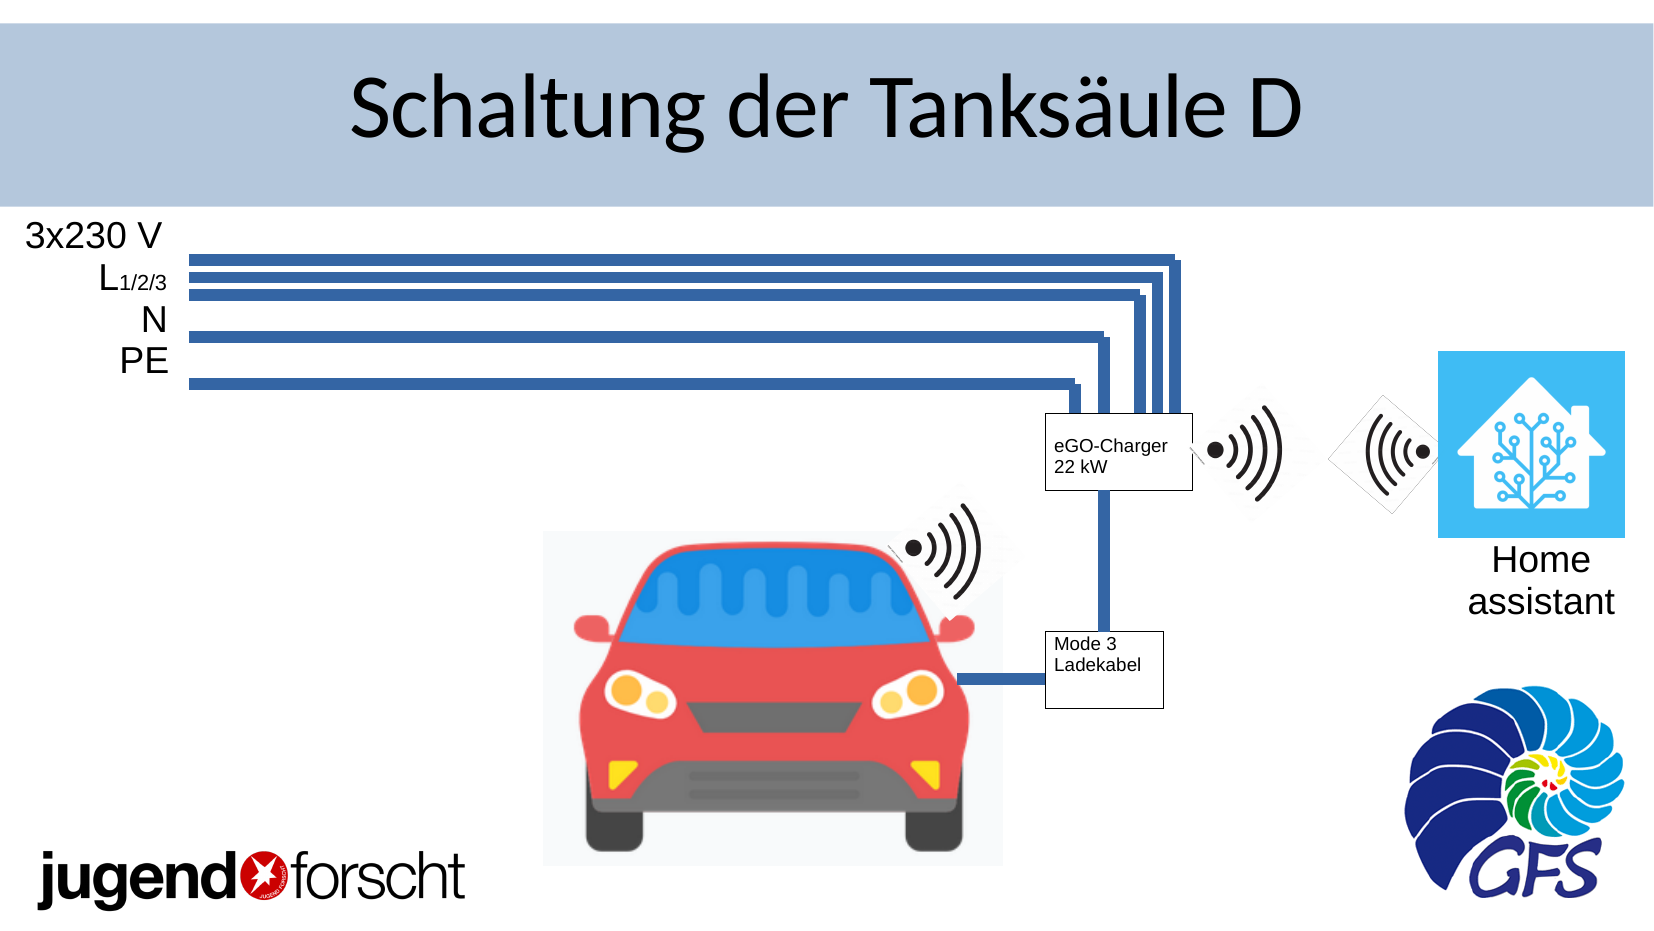

# Schaltung der Tanksäule D
3x230 V L1/2/3
	 N
 PE
eGO-Charger
22 kW
Mode 3
Ladekabel
Home assistant